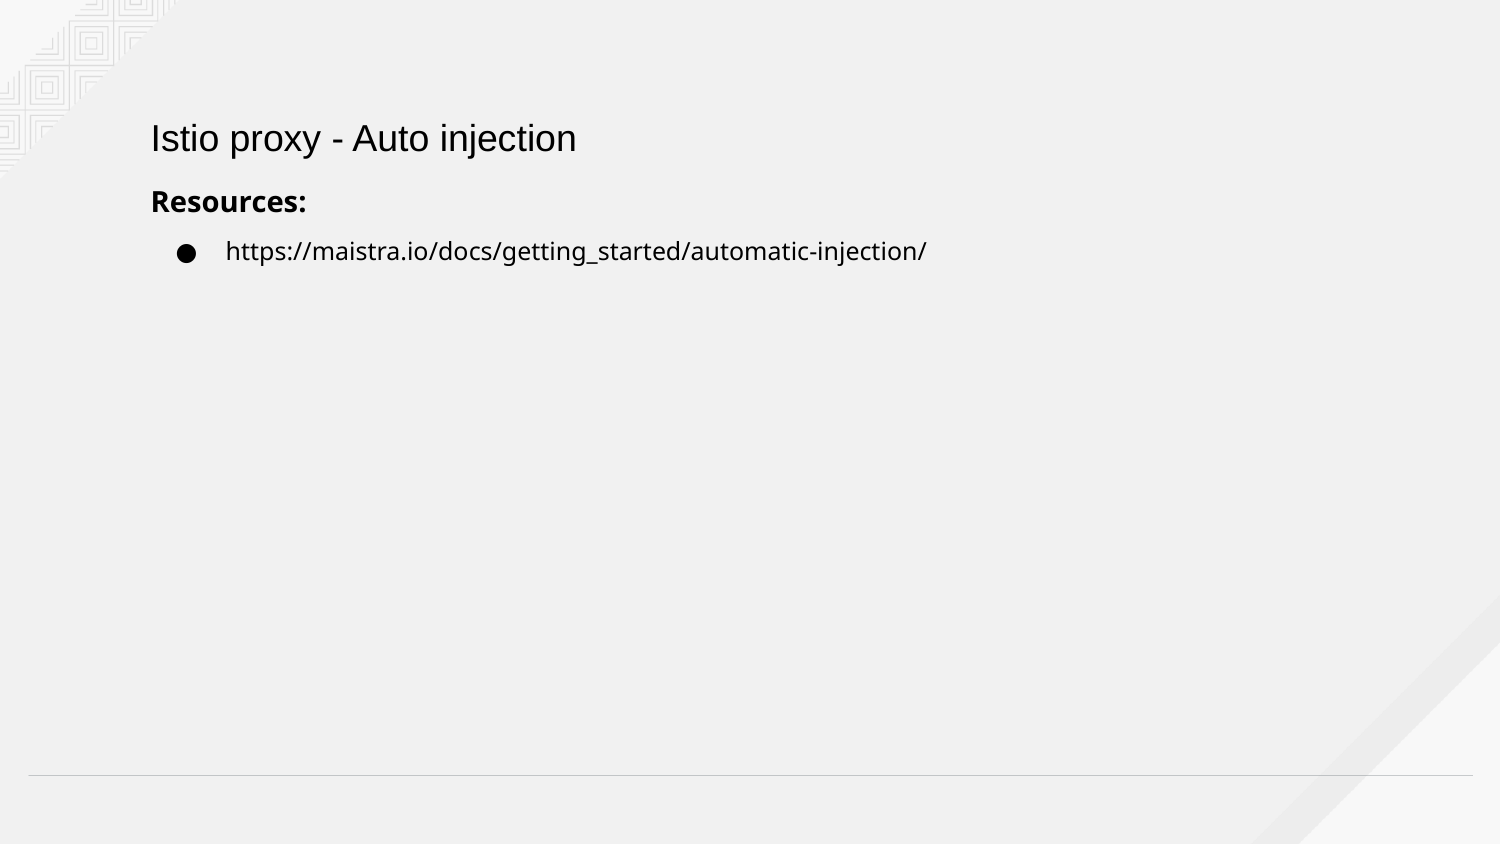

# Istio proxy - Auto injection
Resources:
https://maistra.io/docs/getting_started/automatic-injection/